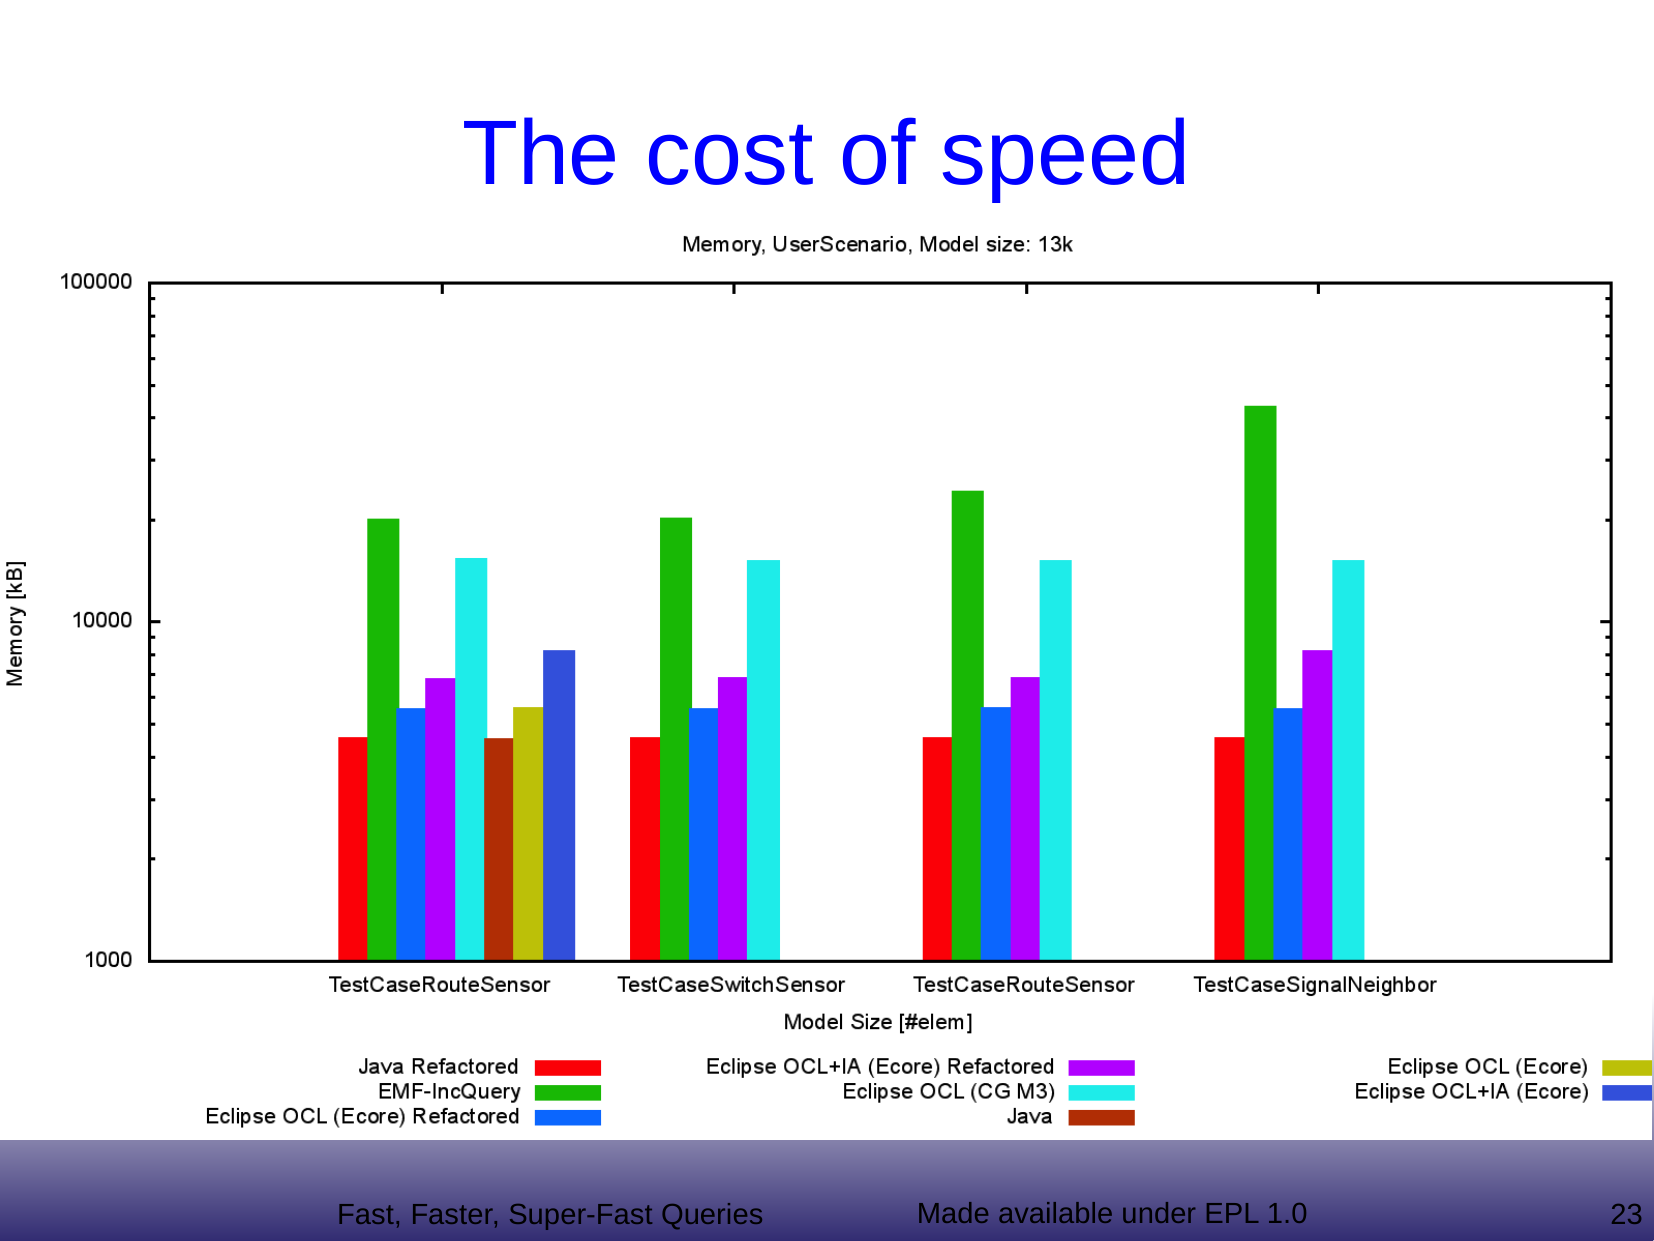

# The cost of speed
Fast, Faster, Super-Fast Queries
23